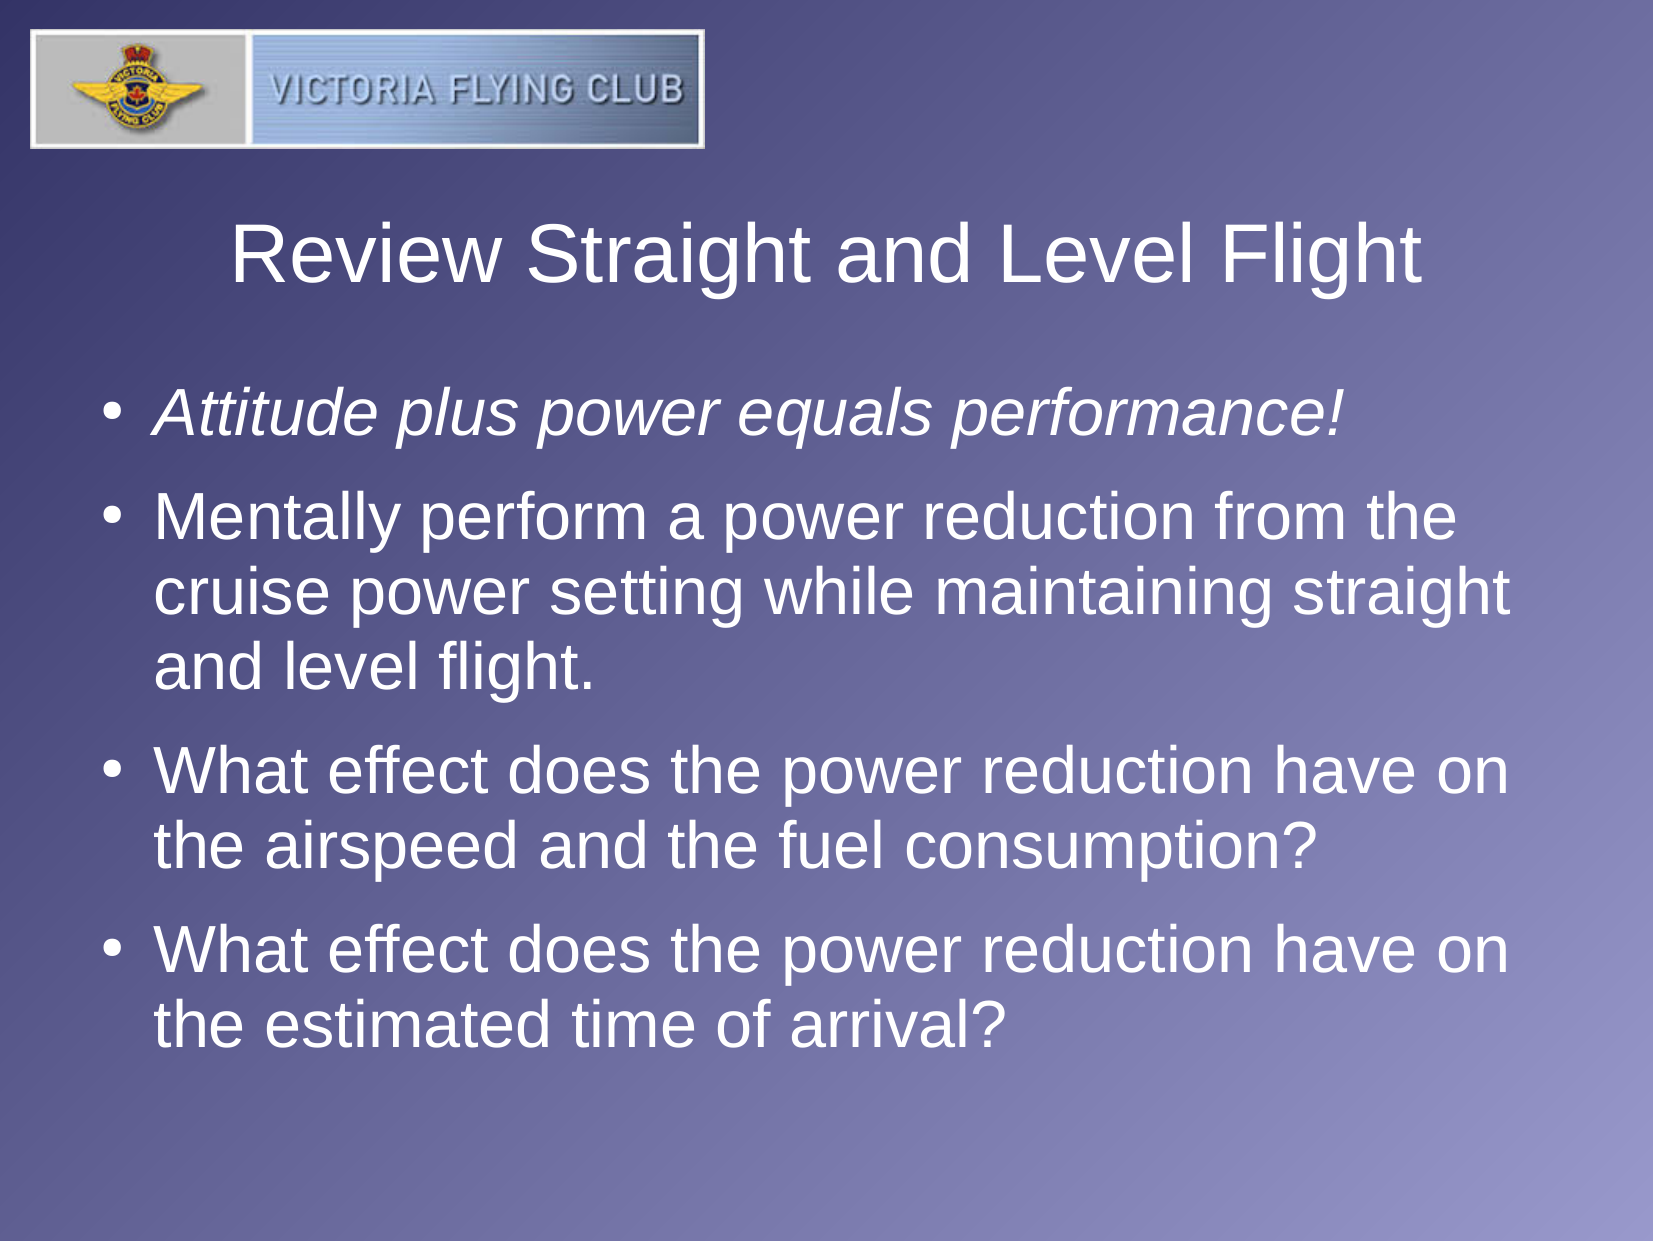

# Review Straight and Level Flight
Attitude plus power equals performance!
Mentally perform a power reduction from the cruise power setting while maintaining straight and level flight.
What effect does the power reduction have on the airspeed and the fuel consumption?
What effect does the power reduction have on the estimated time of arrival?